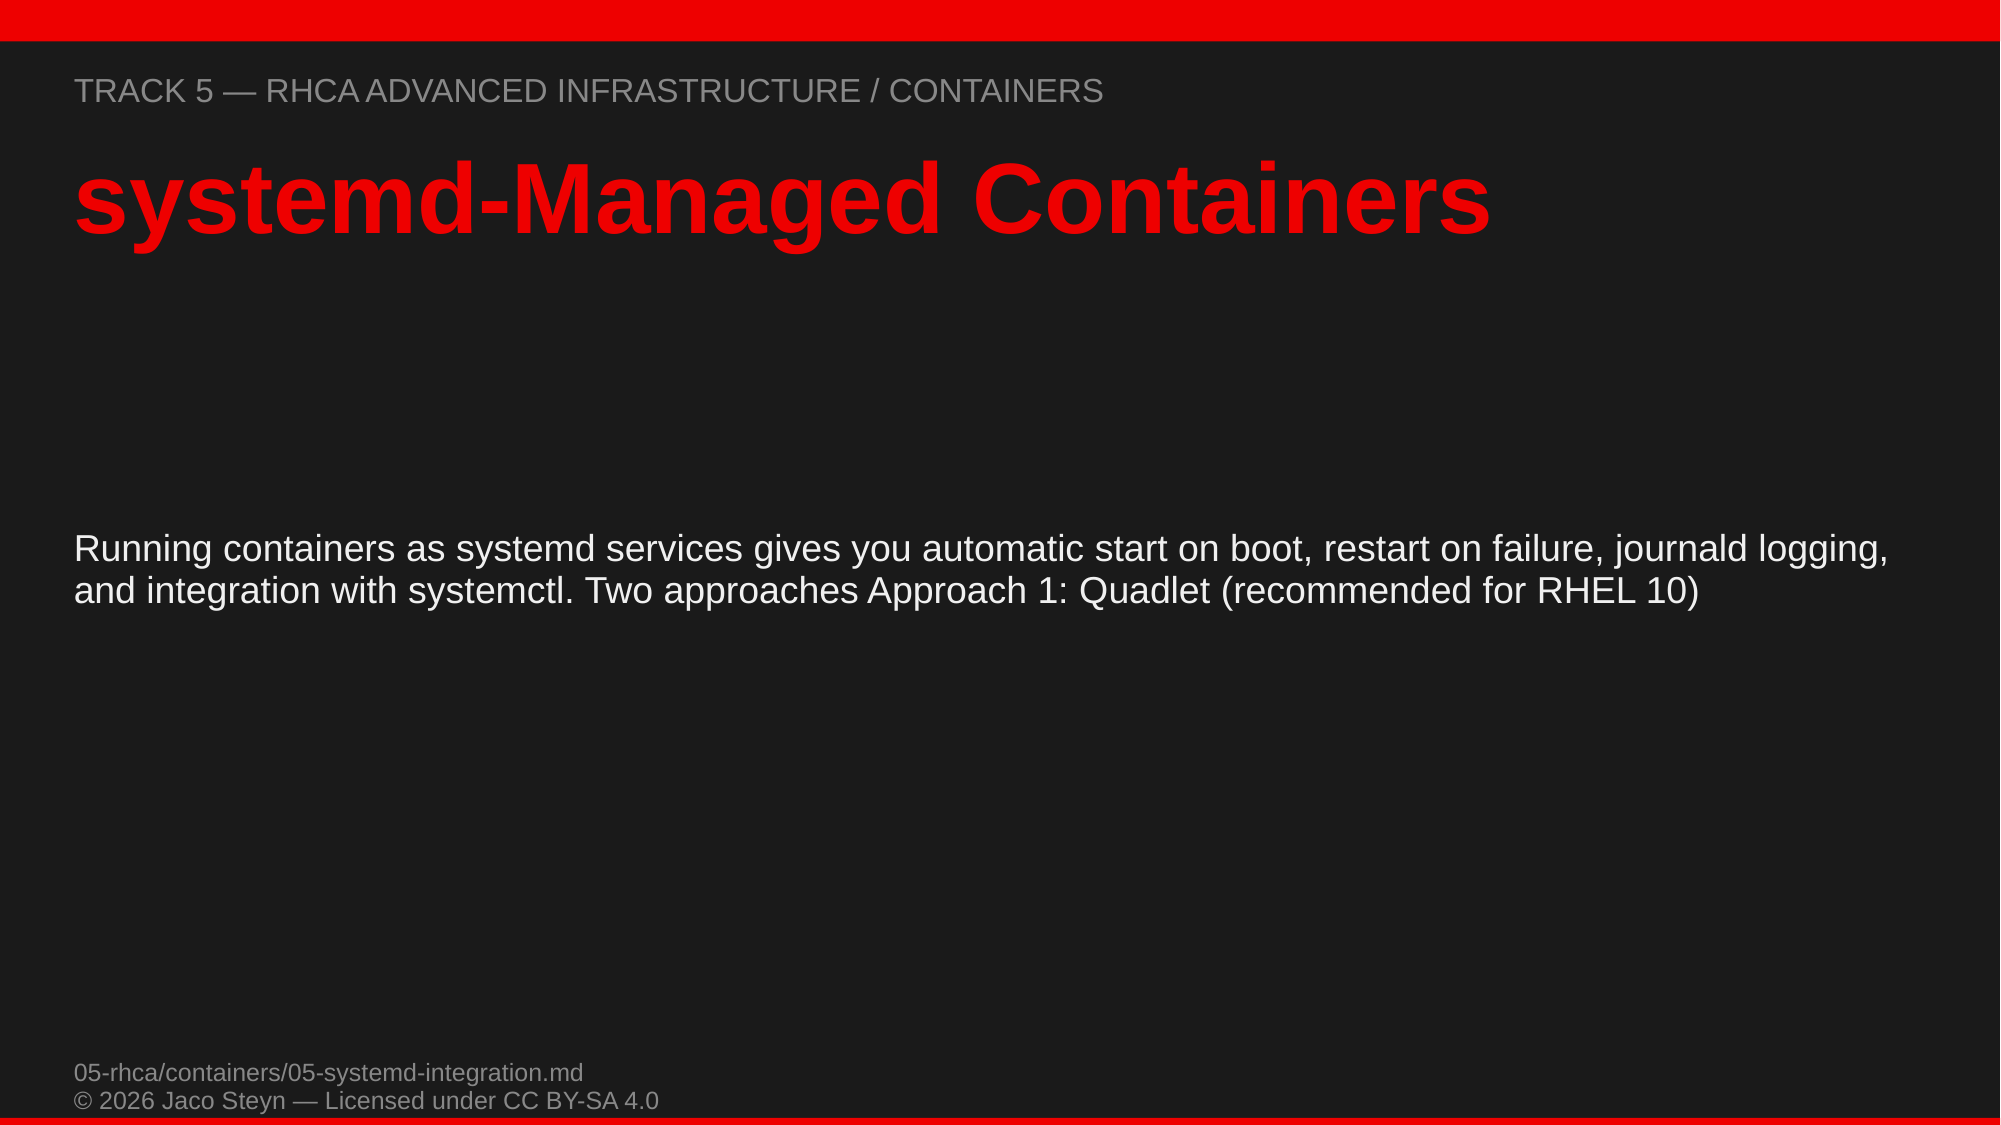

TRACK 5 — RHCA ADVANCED INFRASTRUCTURE / CONTAINERS
systemd-Managed Containers
Running containers as systemd services gives you automatic start on boot, restart on failure, journald logging, and integration with systemctl. Two approaches Approach 1: Quadlet (recommended for RHEL 10)
05-rhca/containers/05-systemd-integration.md
© 2026 Jaco Steyn — Licensed under CC BY-SA 4.0